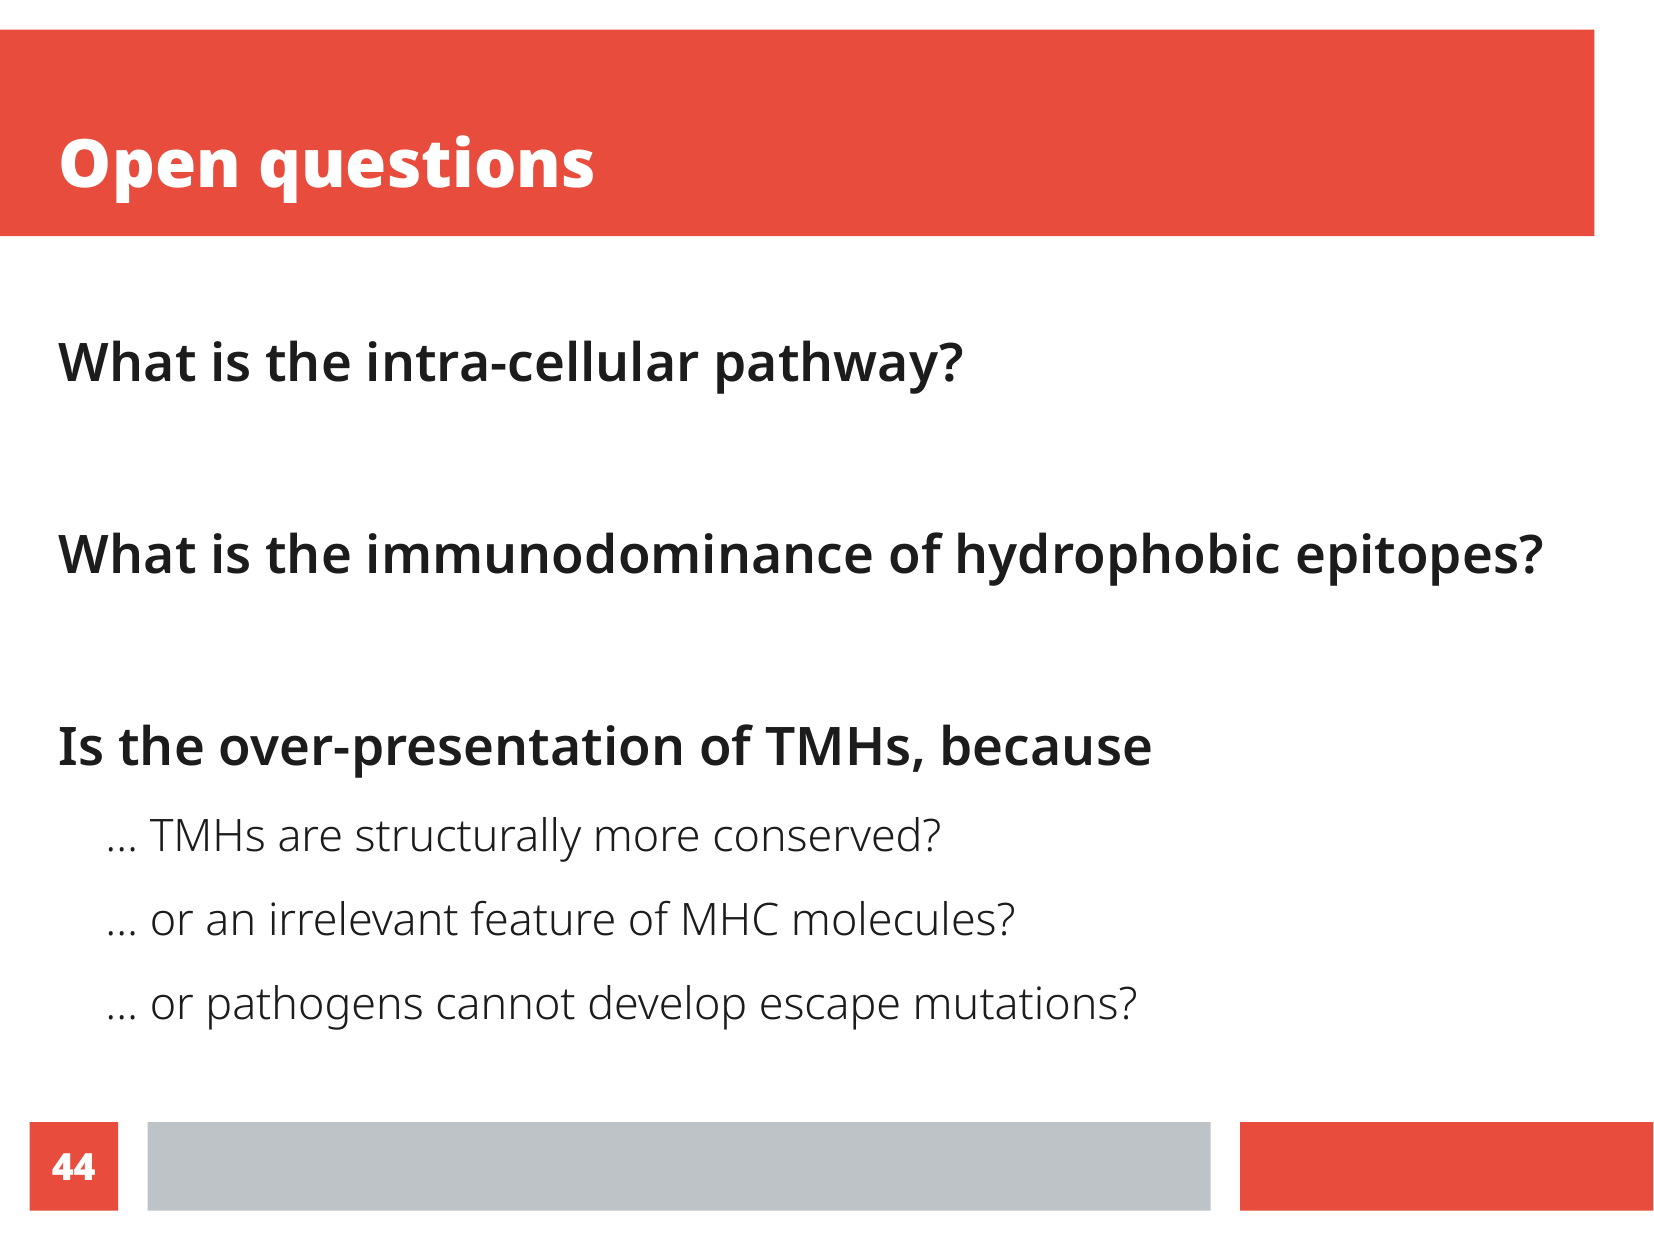

# Open questions
What is the intra-cellular pathway?
What is the immunodominance of hydrophobic epitopes?
Is the over-presentation of TMHs, because
… TMHs are structurally more conserved?
… or an irrelevant feature of MHC molecules?
… or pathogens cannot develop escape mutations?
44